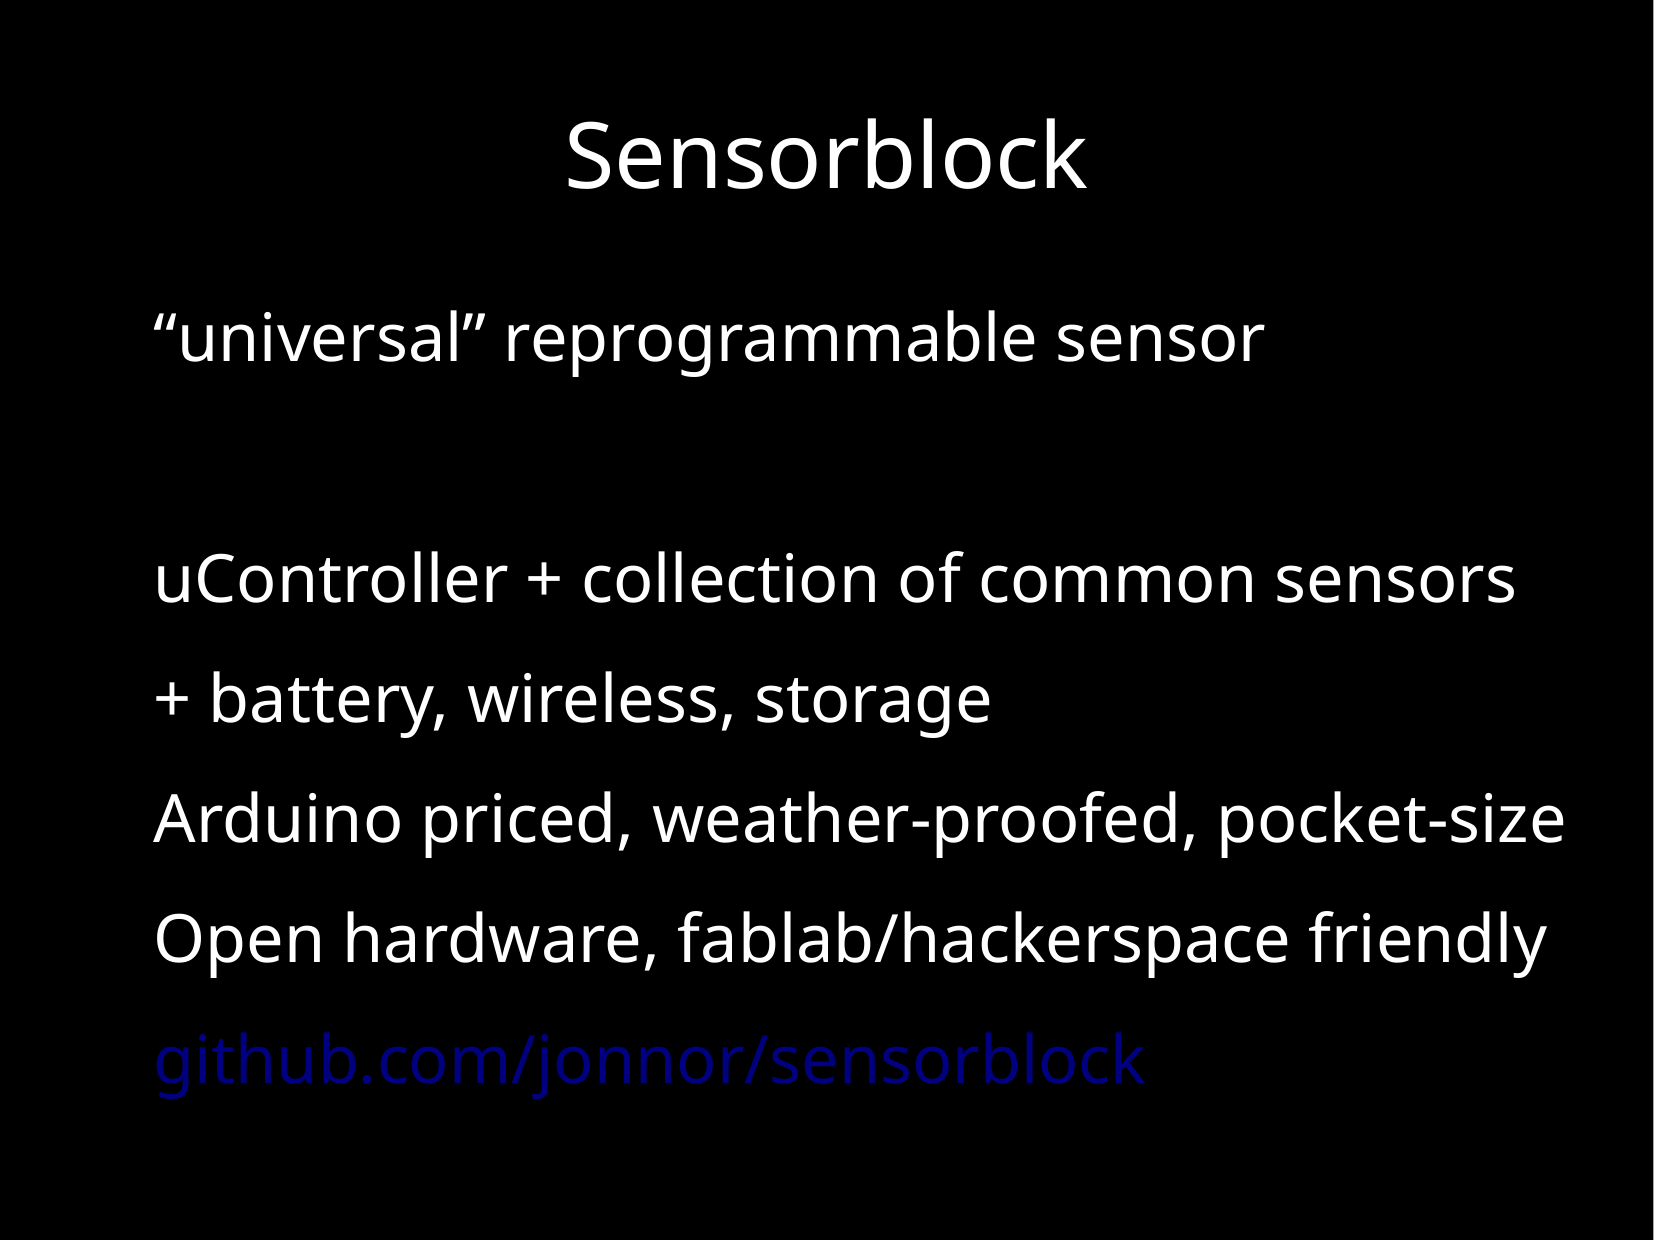

# Sensorblock
“universal” reprogrammable sensor
uController + collection of common sensors
+ battery, wireless, storage
Arduino priced, weather-proofed, pocket-size
Open hardware, fablab/hackerspace friendly
github.com/jonnor/sensorblock